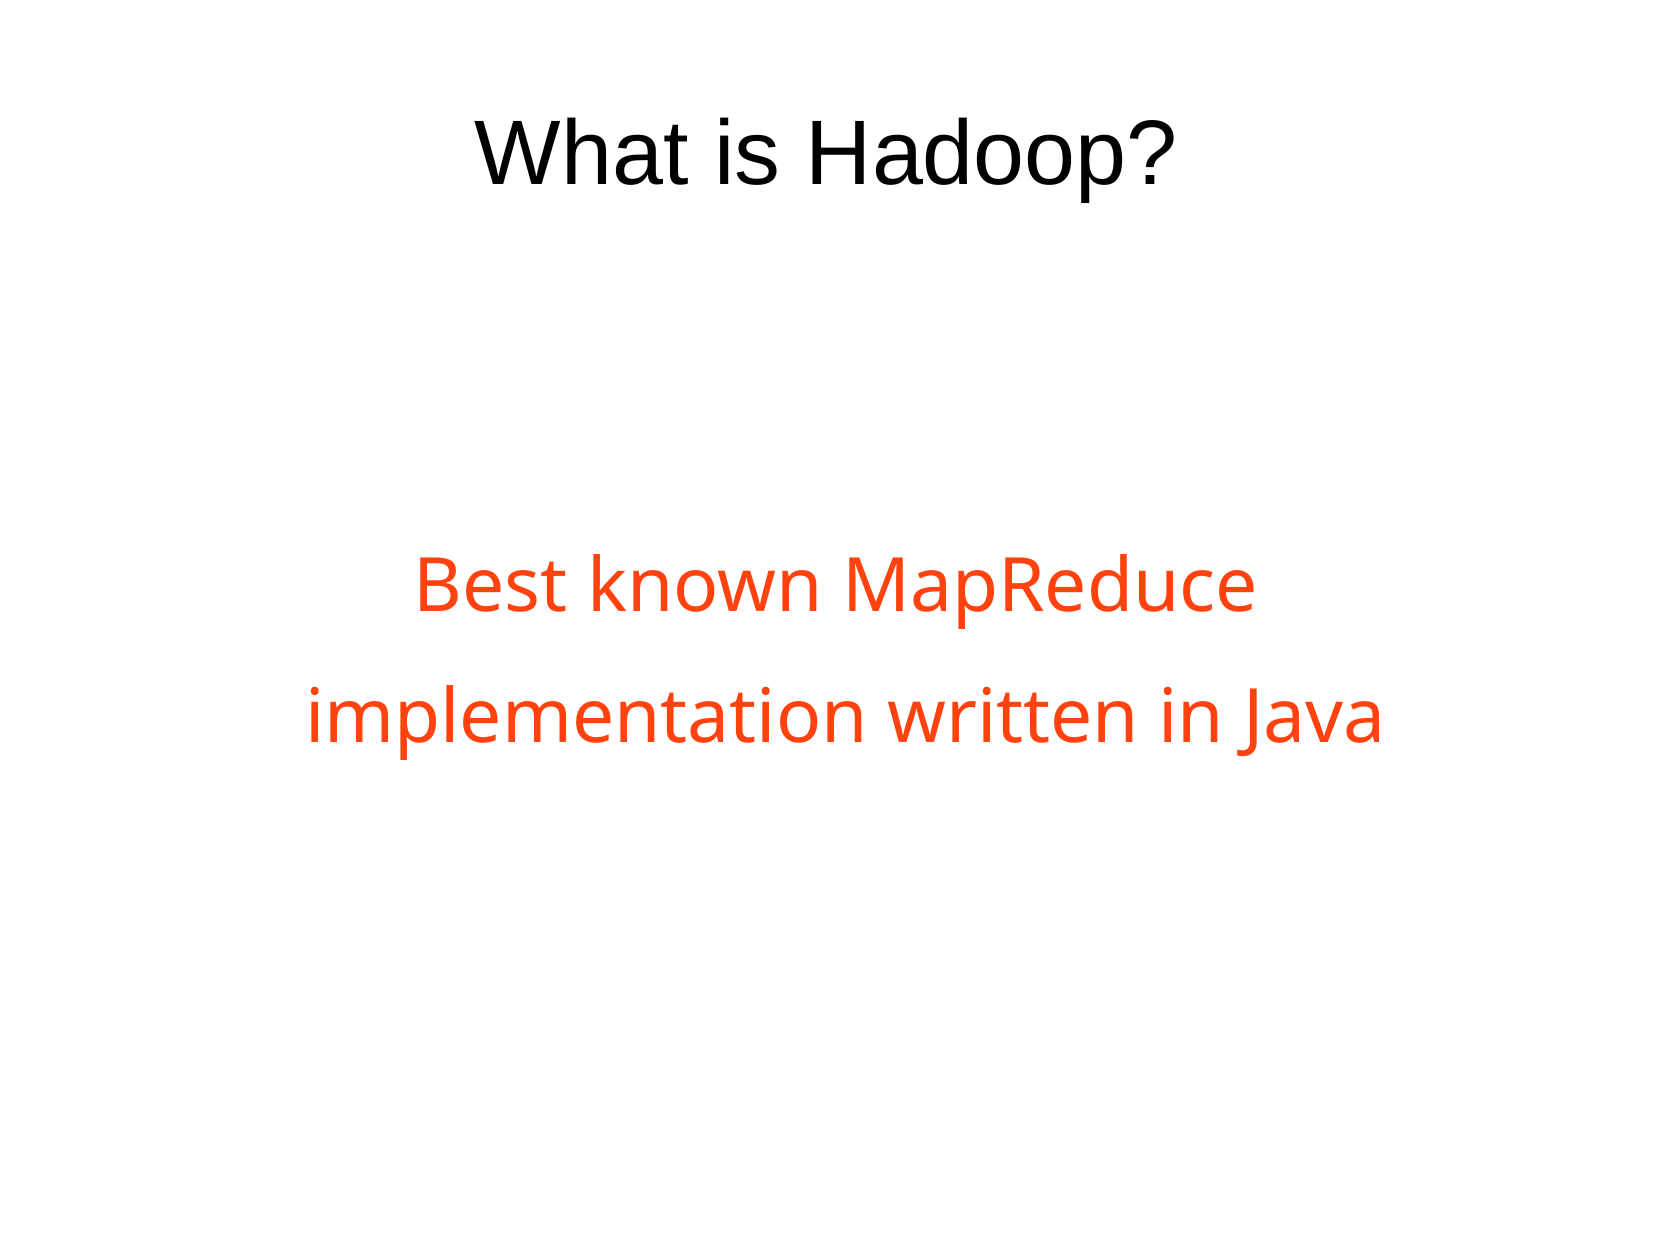

# What is Hadoop?
Best known MapReduce
implementation written in Java